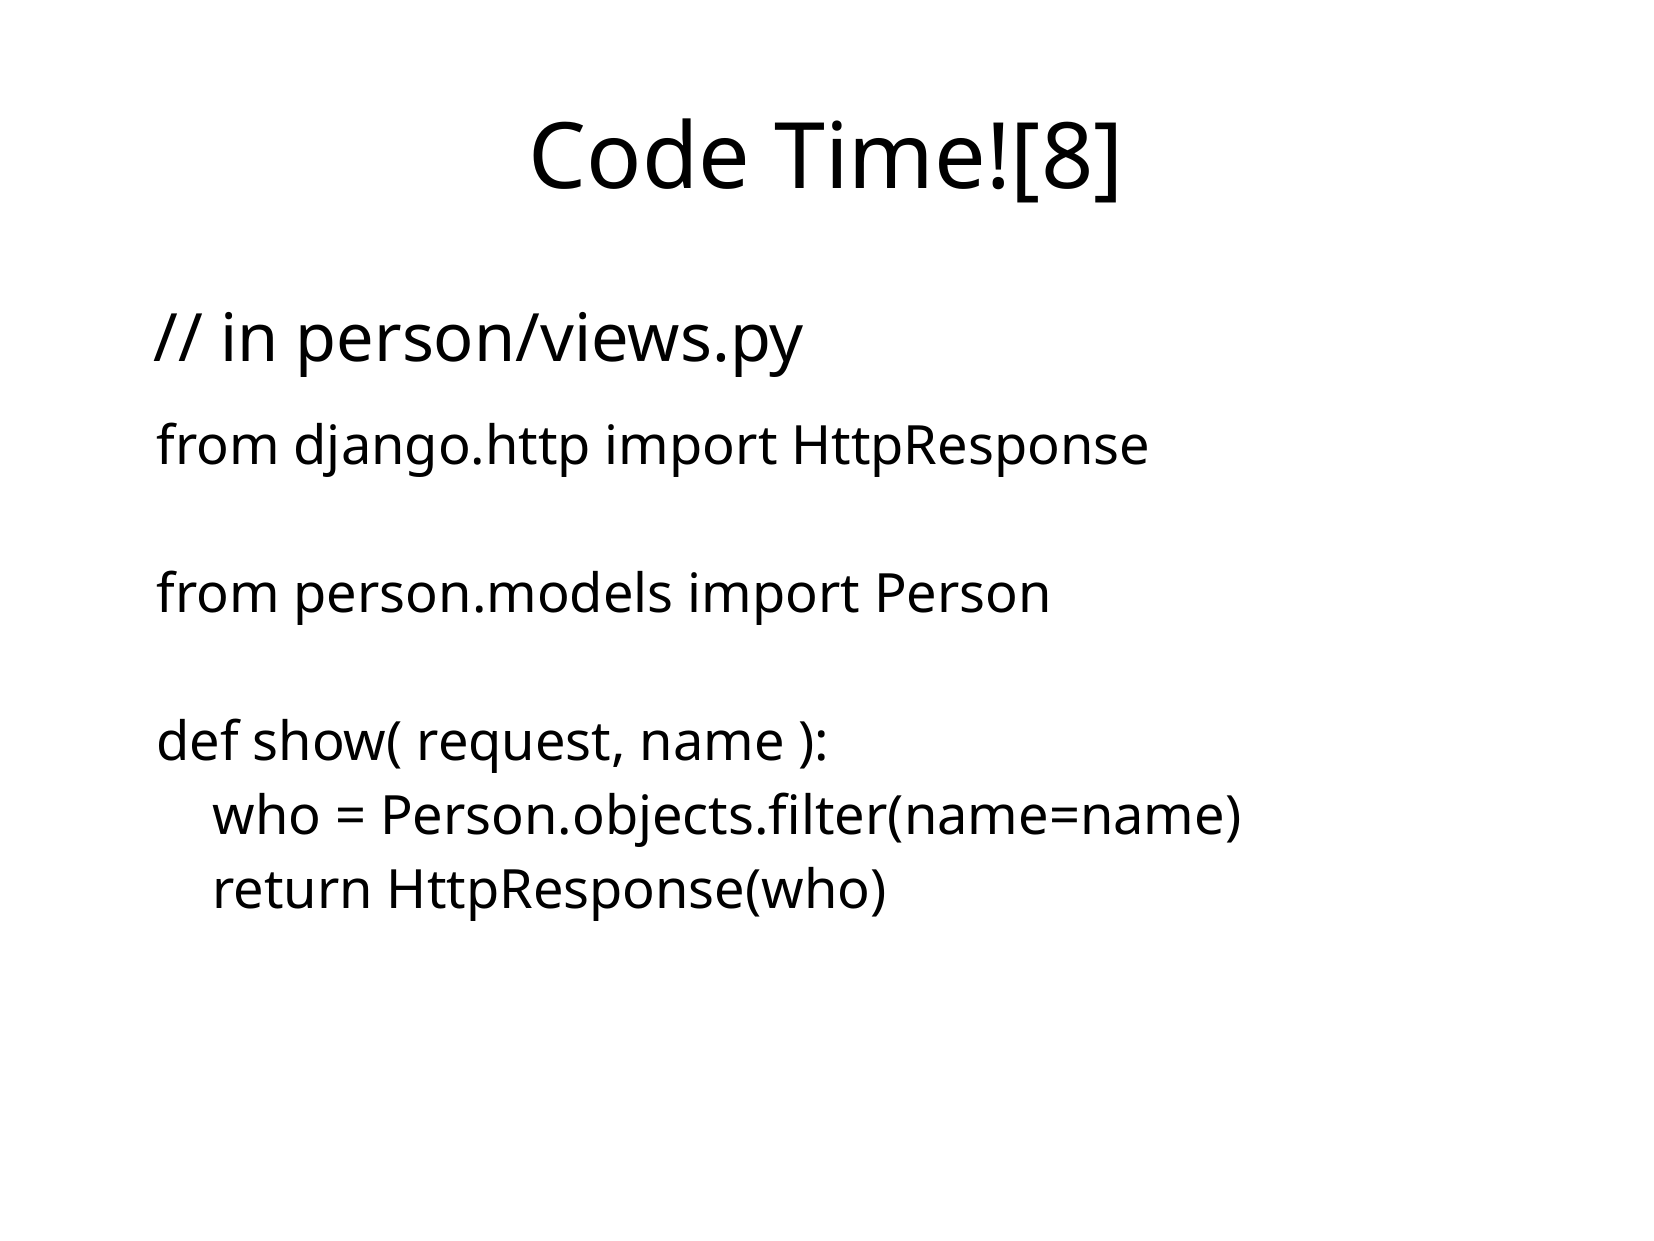

# Code Time![8]
// in person/views.py
from django.http import HttpResponse
from person.models import Person
def show( request, name ):
 who = Person.objects.filter(name=name)
 return HttpResponse(who)